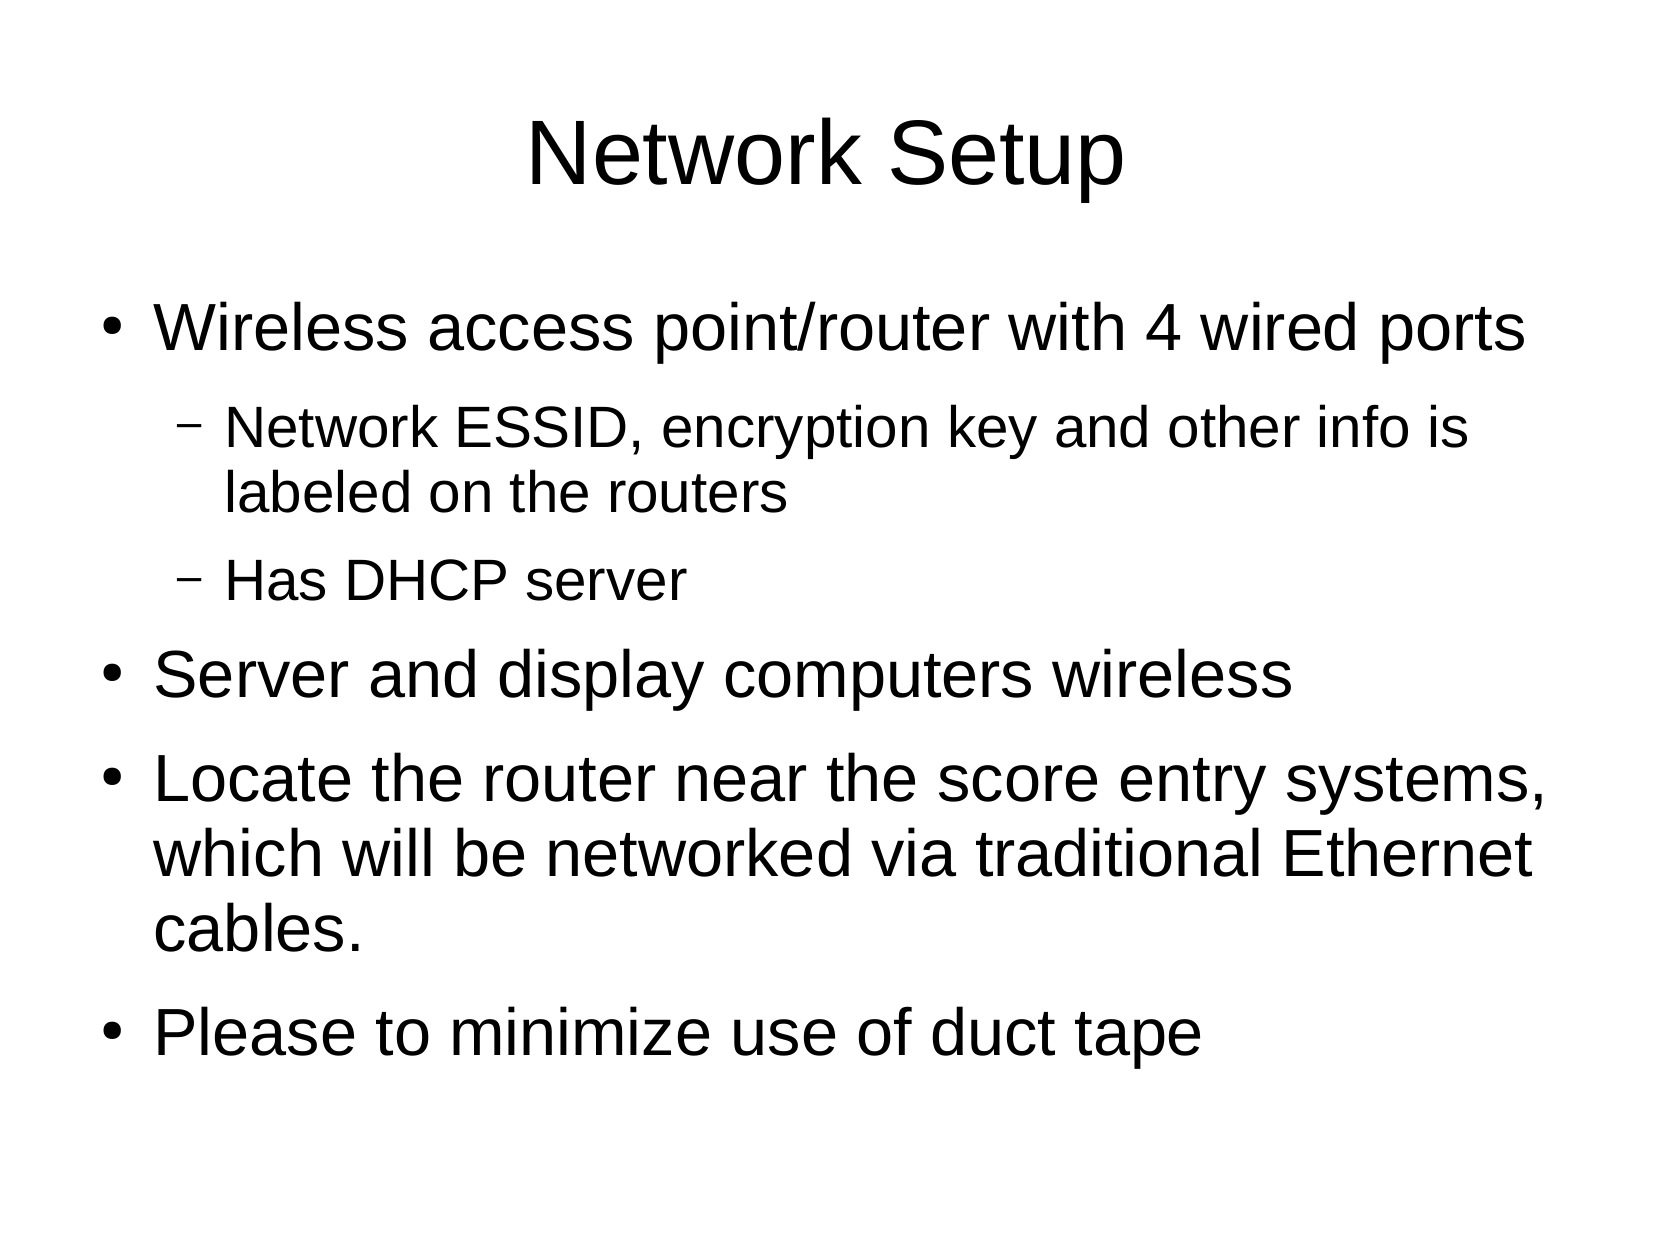

# Network Setup
Wireless access point/router with 4 wired ports
Network ESSID, encryption key and other info is labeled on the routers
Has DHCP server
Server and display computers wireless
Locate the router near the score entry systems, which will be networked via traditional Ethernet cables.
Please to minimize use of duct tape